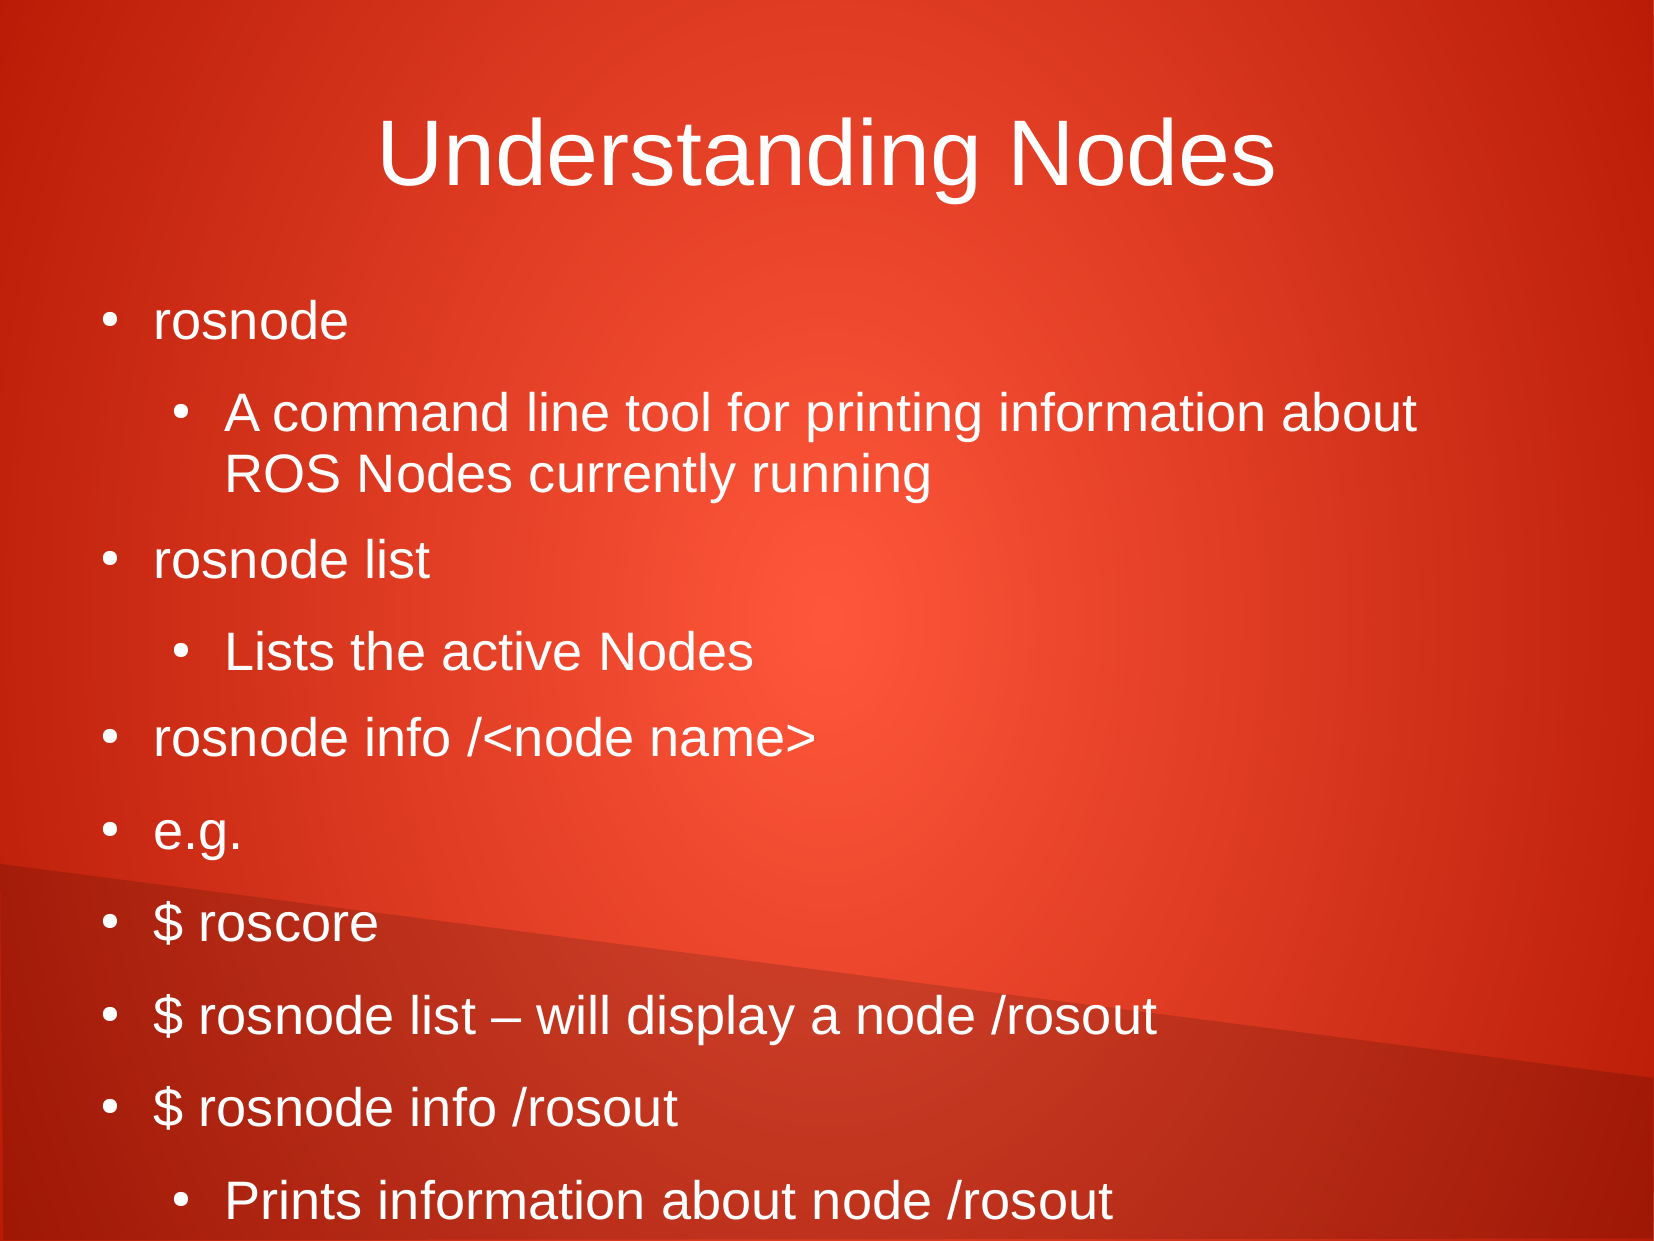

# Understanding Nodes
rosnode
A command line tool for printing information about ROS Nodes currently running
rosnode list
Lists the active Nodes
rosnode info /<node name>
e.g.
$ roscore
$ rosnode list – will display a node /rosout
$ rosnode info /rosout
Prints information about node /rosout